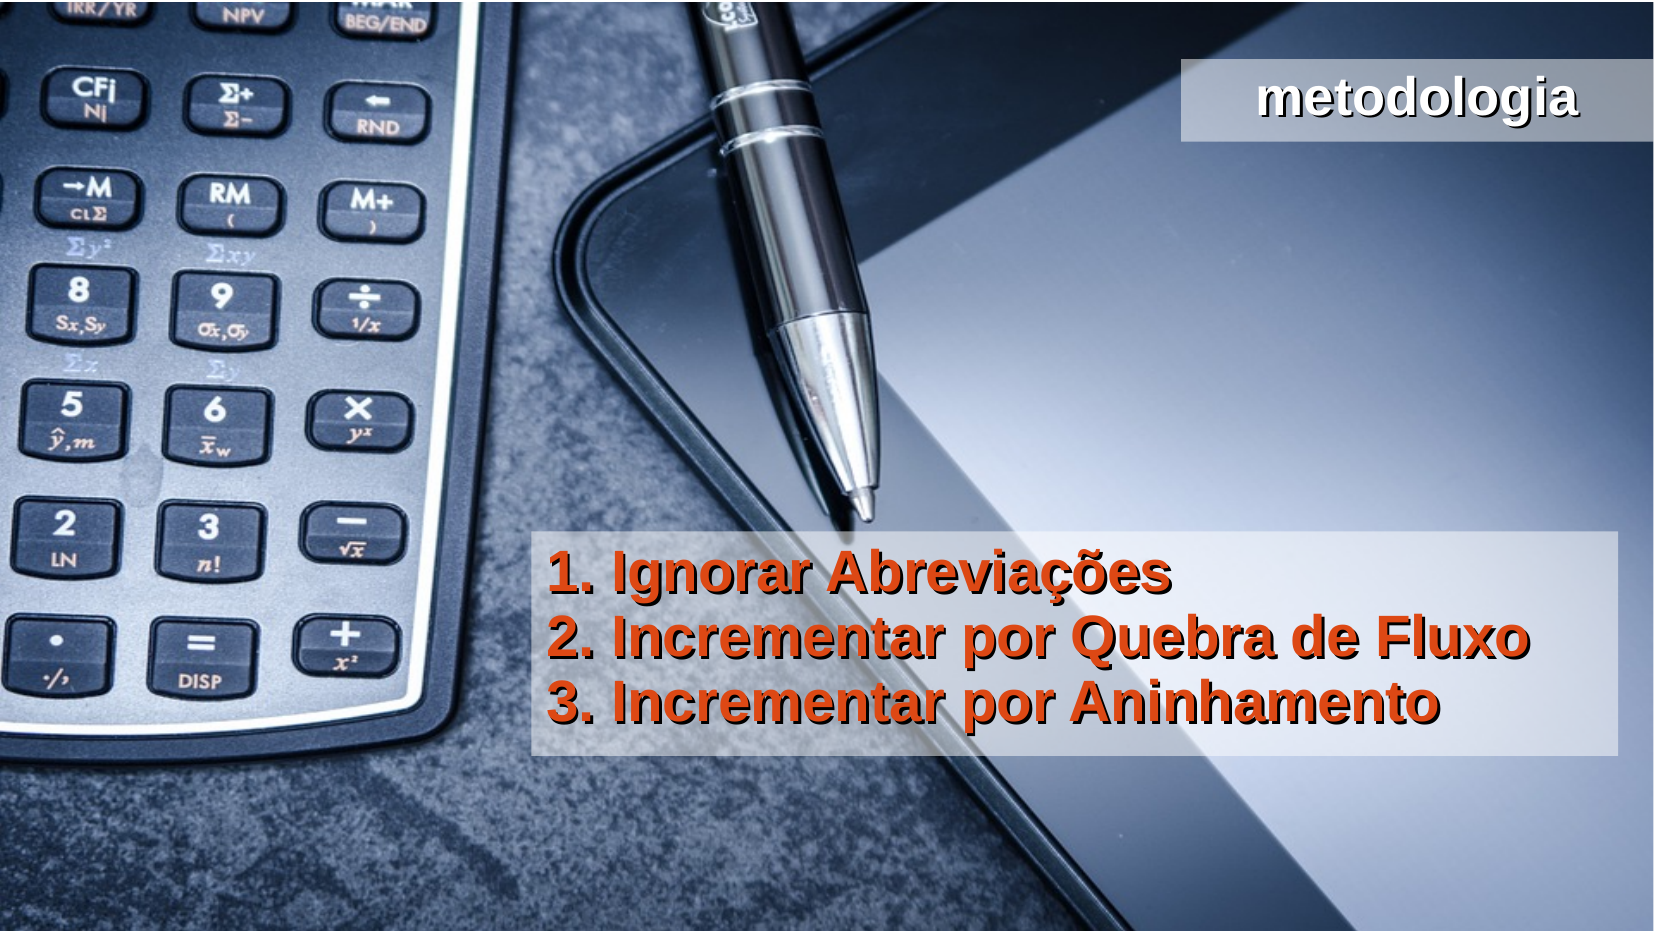

metodologia
1. Ignorar Abreviações
2. Incrementar por Quebra de Fluxo
3. Incrementar por Aninhamento
#